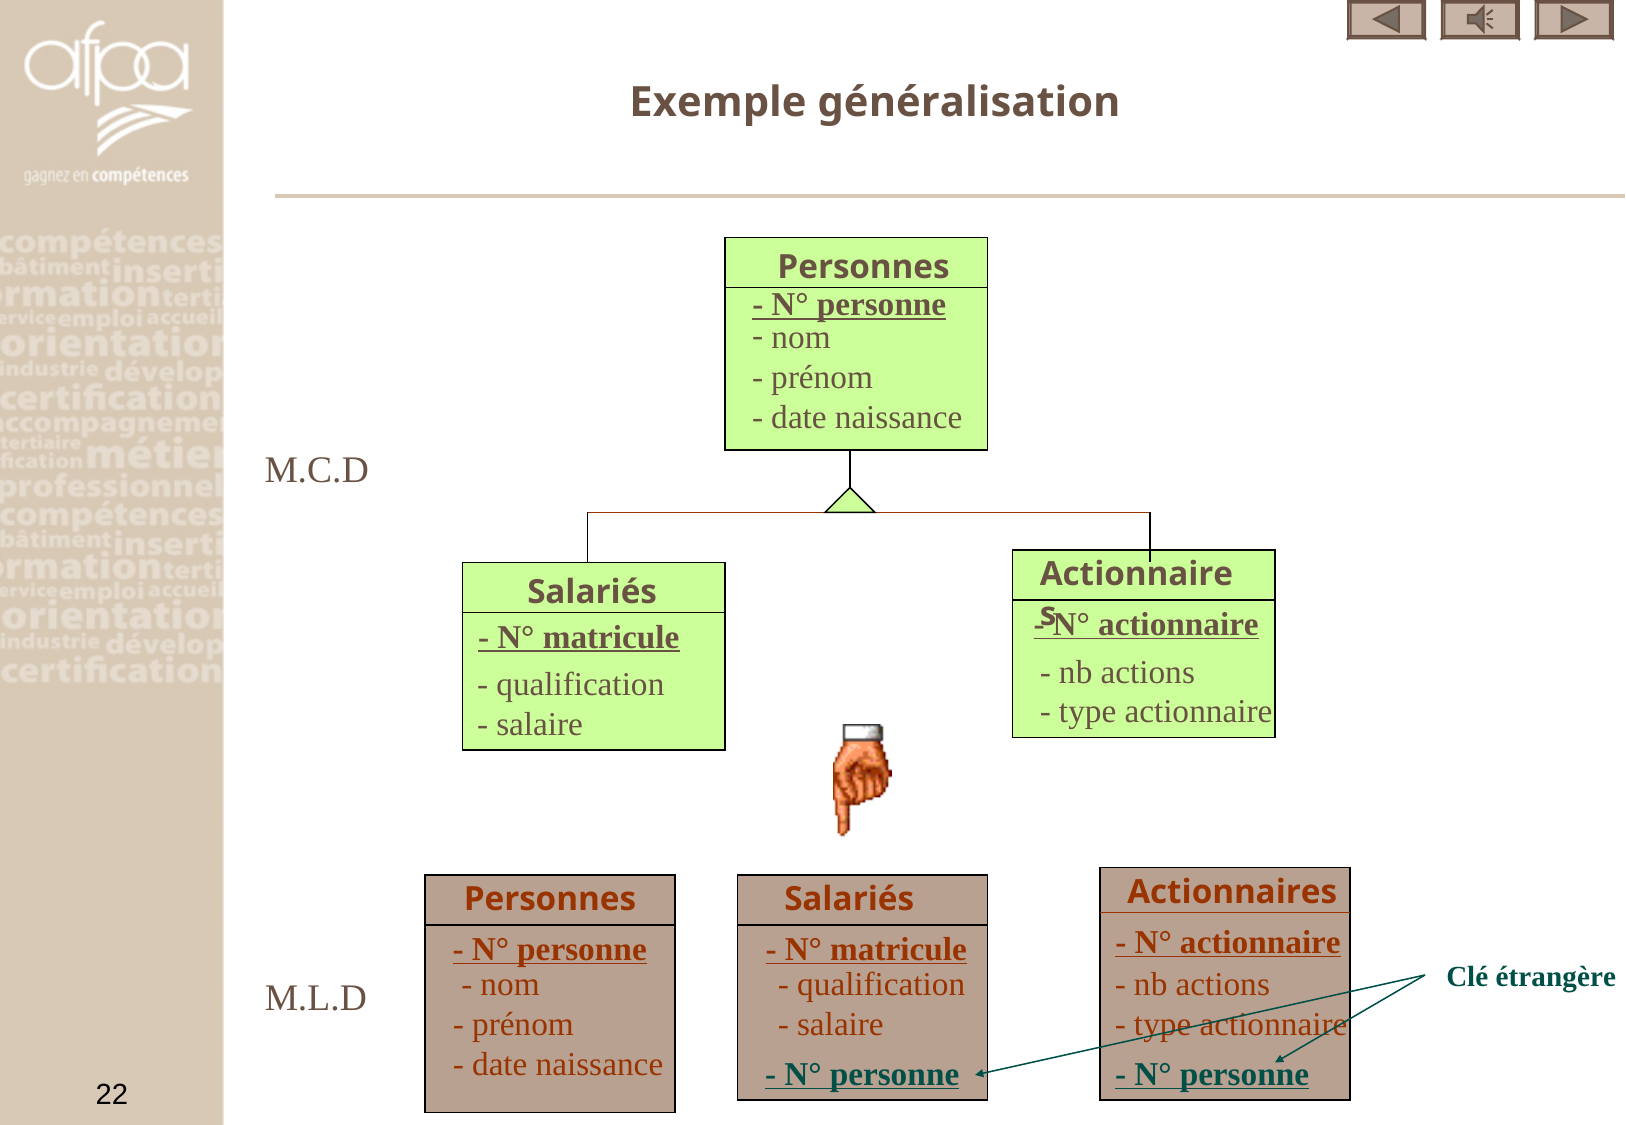

# Exemple généralisation
Personnes
- N° personne
 nom
- prénom
- date naissance
Salariés
- N° matricule
- qualification
- salaire
Actionnaires
- N° actionnaire
- nb actions
- type actionnaire
M.C.D
Actionnaires
Personnes
Salariés
- N° actionnaire
- N° personne
- N° matricule
Clé étrangère
 - nom
- prénom
- date naissance
- qualification
- salaire
- nb actions
- type actionnaire
M.L.D
- N° personne
- N° personne